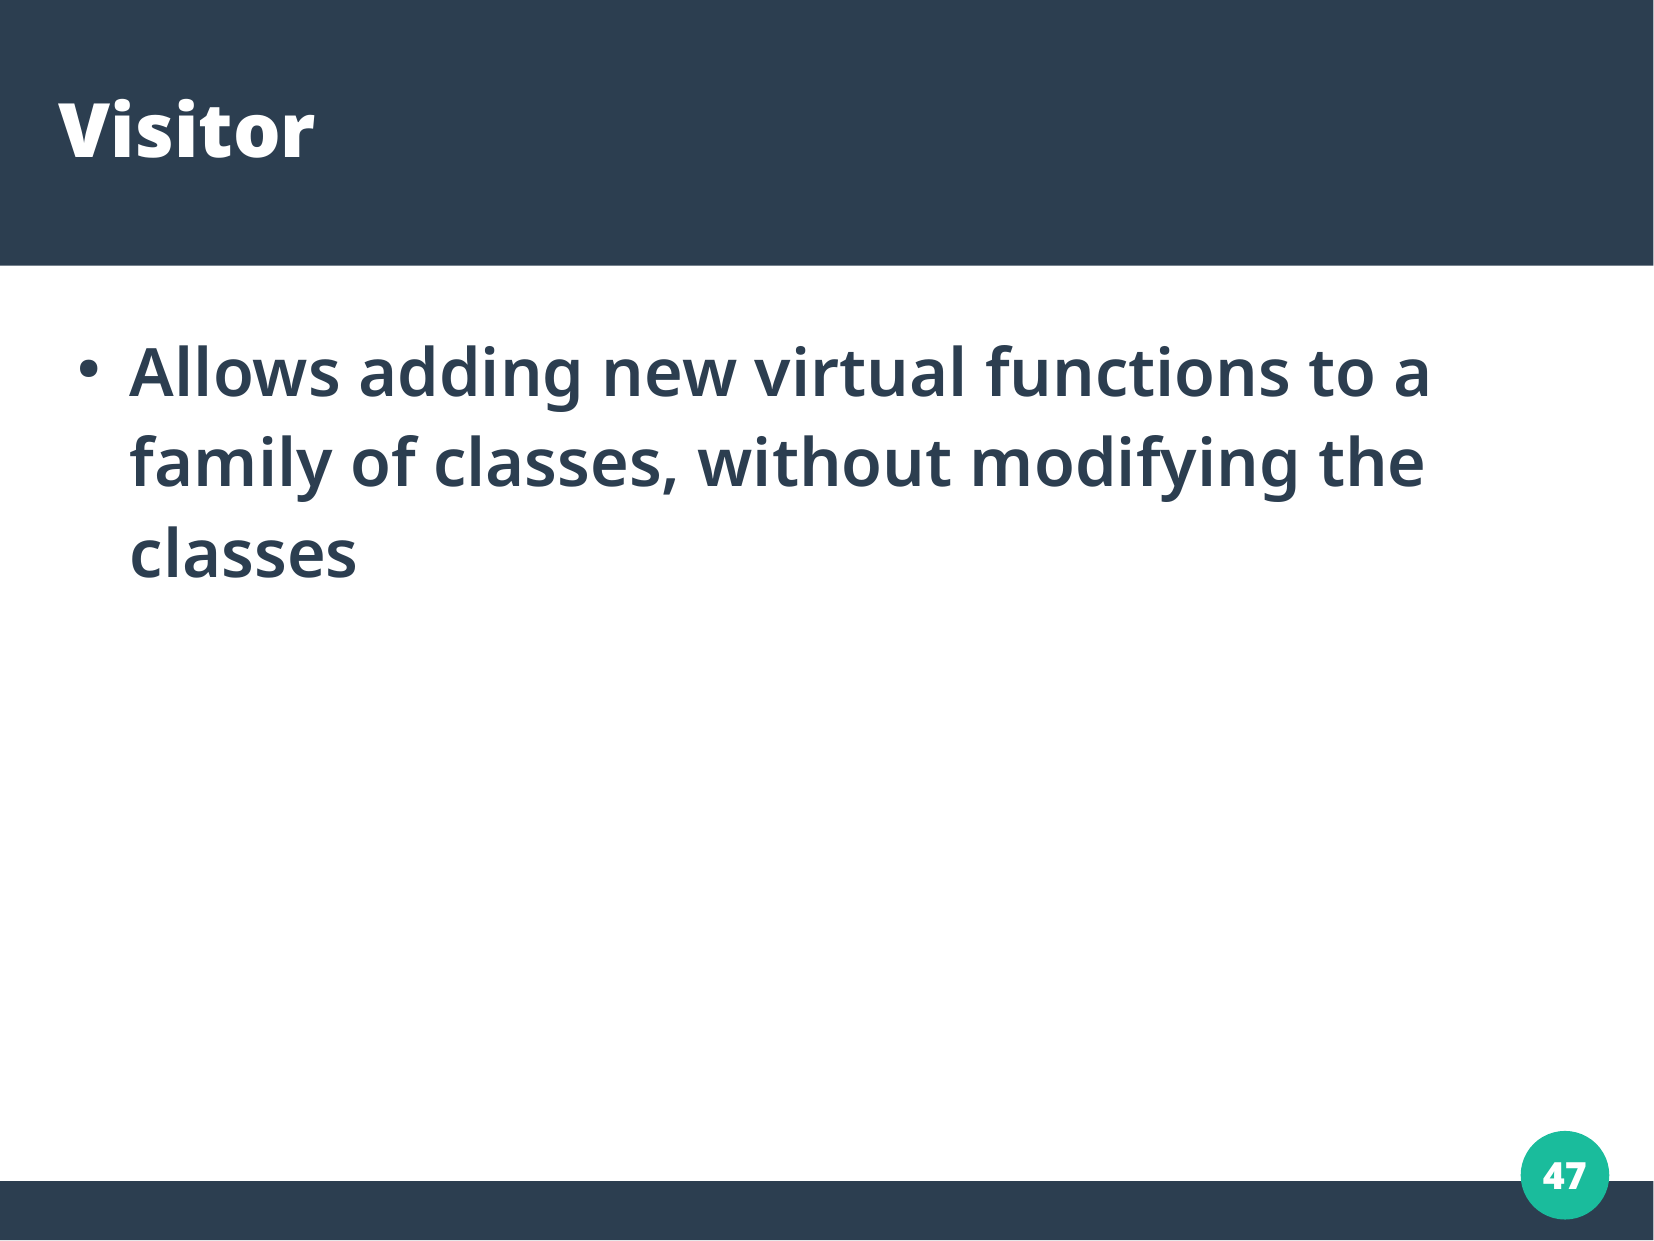

# Visitor
Allows adding new virtual functions to a family of classes, without modifying the classes
47